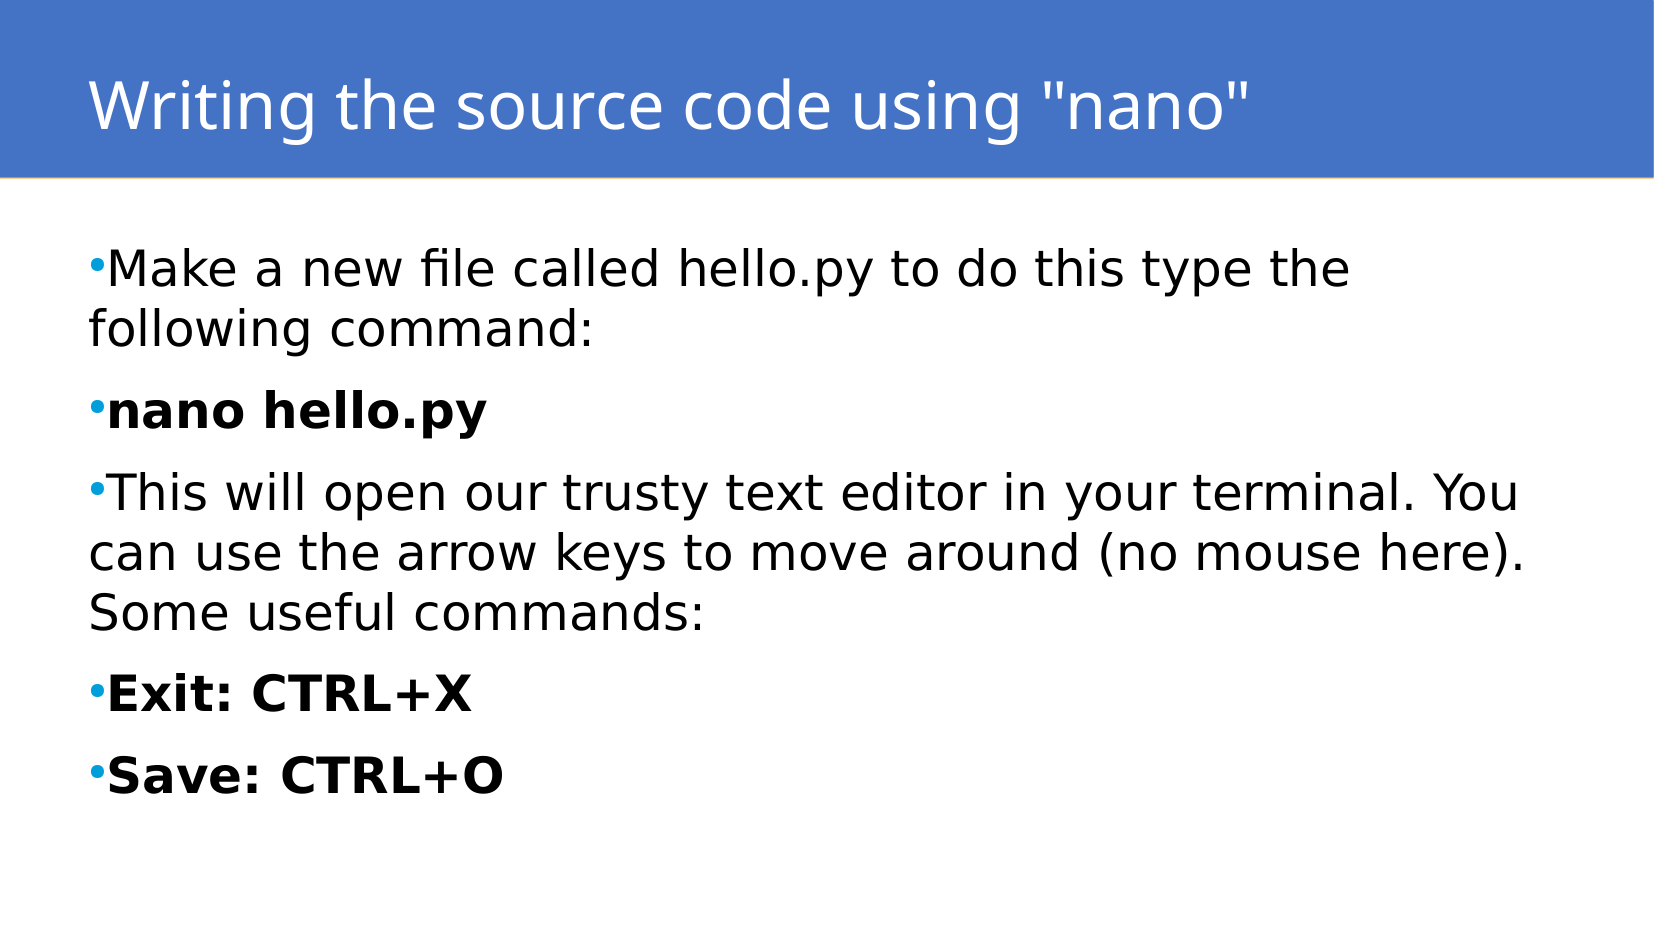

# Writing the source code using "nano"
Make a new file called hello.py to do this type the following command:
nano hello.py
This will open our trusty text editor in your terminal. You can use the arrow keys to move around (no mouse here). Some useful commands:
Exit: CTRL+X
Save: CTRL+O